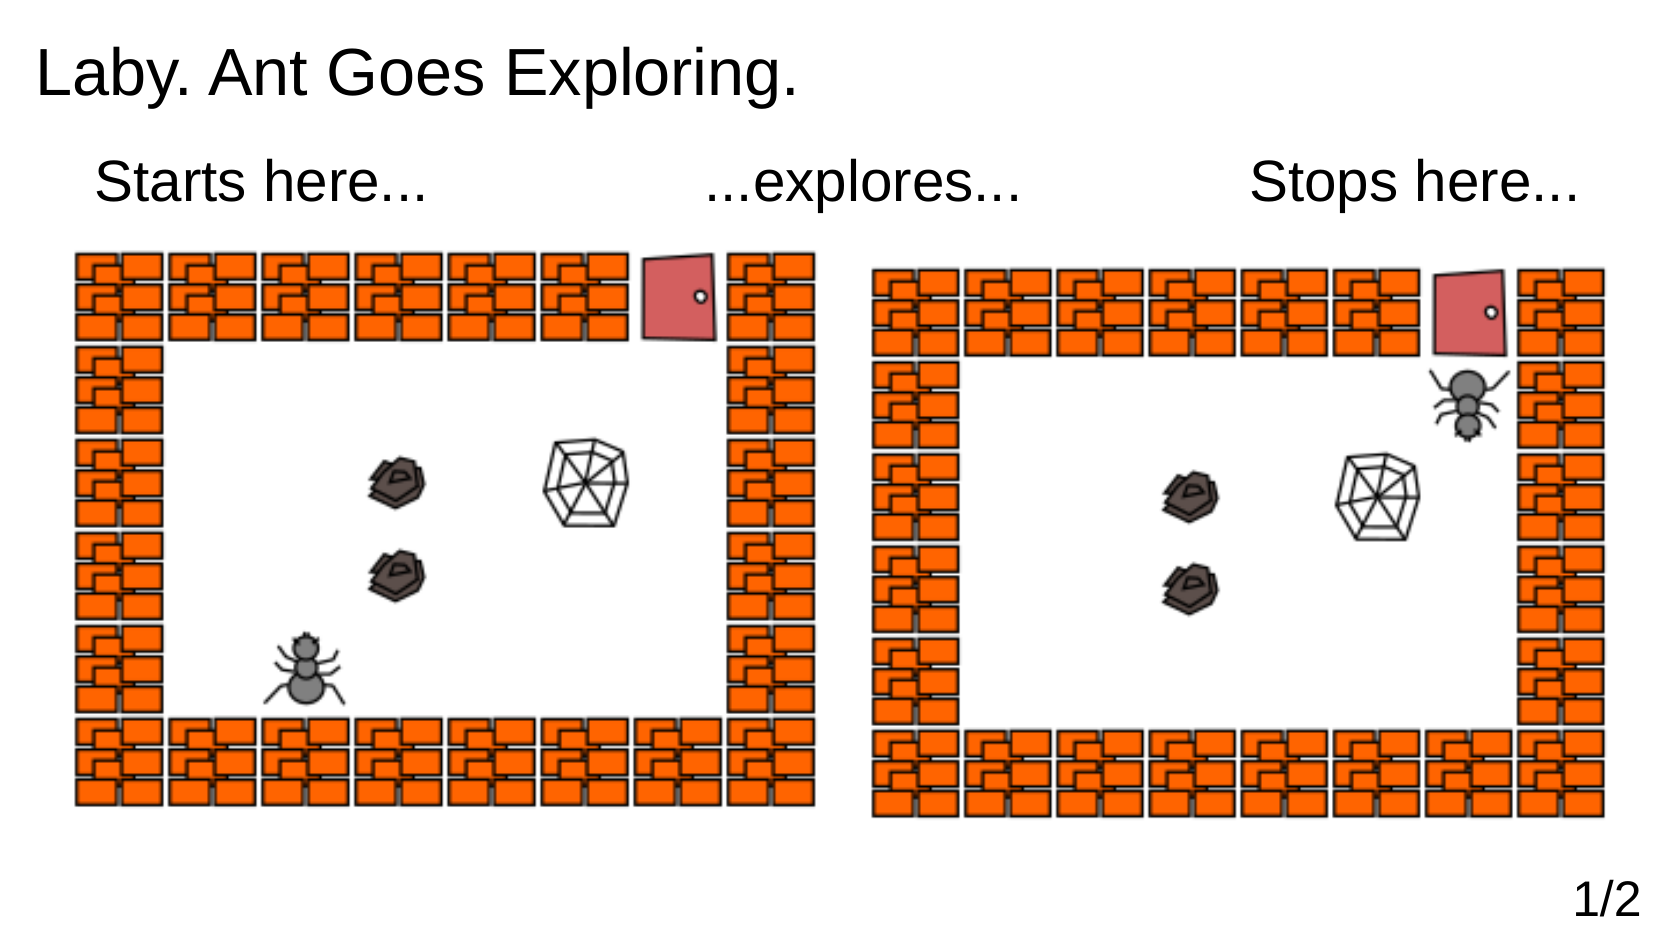

# Laby. Ant Goes Exploring.
Starts here... ...explores... Stops here...
1/2